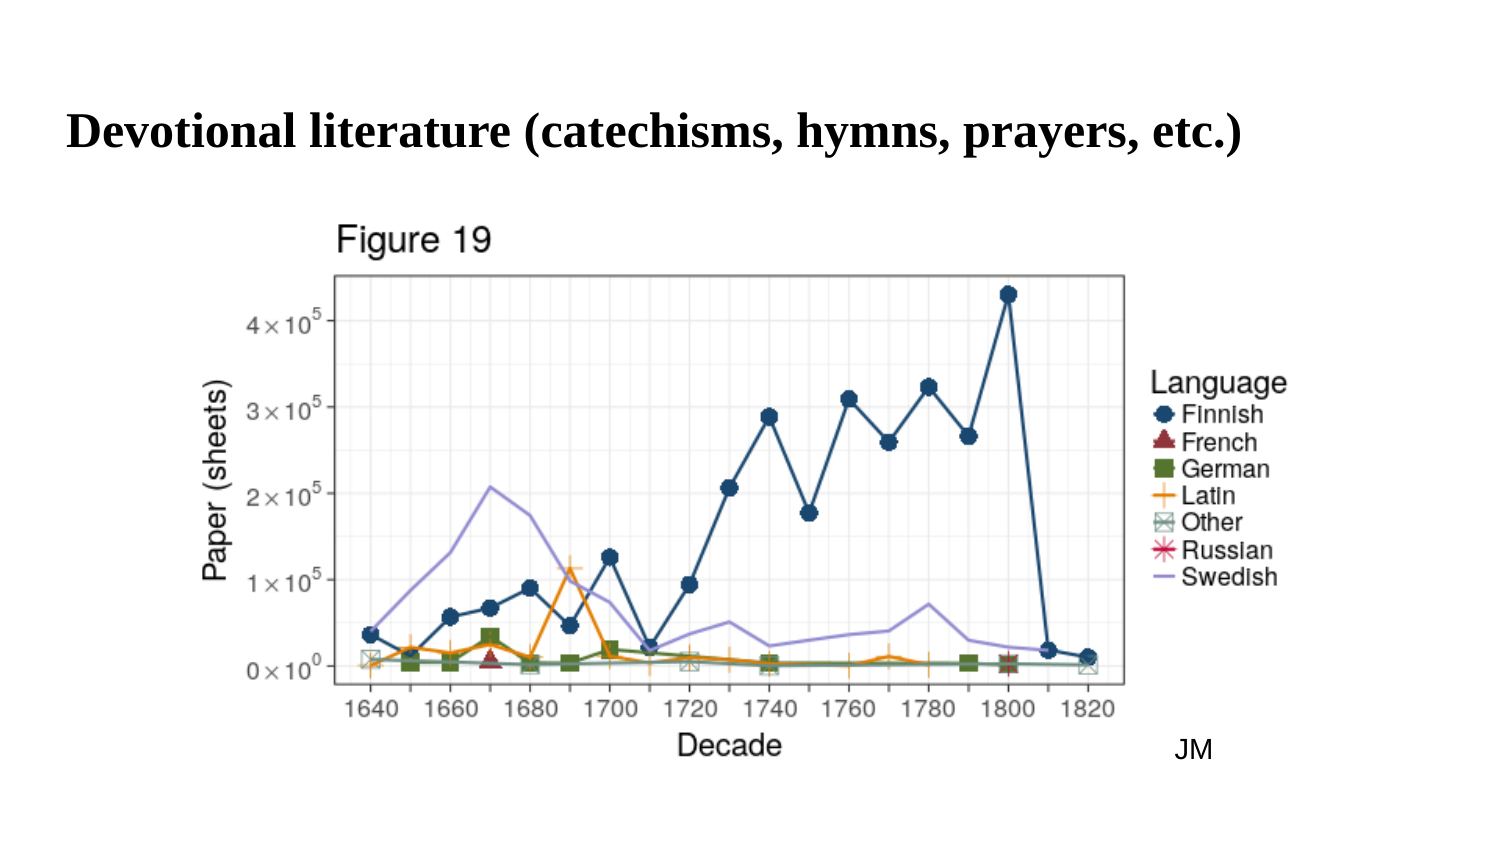

# Devotional literature (catechisms, hymns, prayers, etc.)
JM